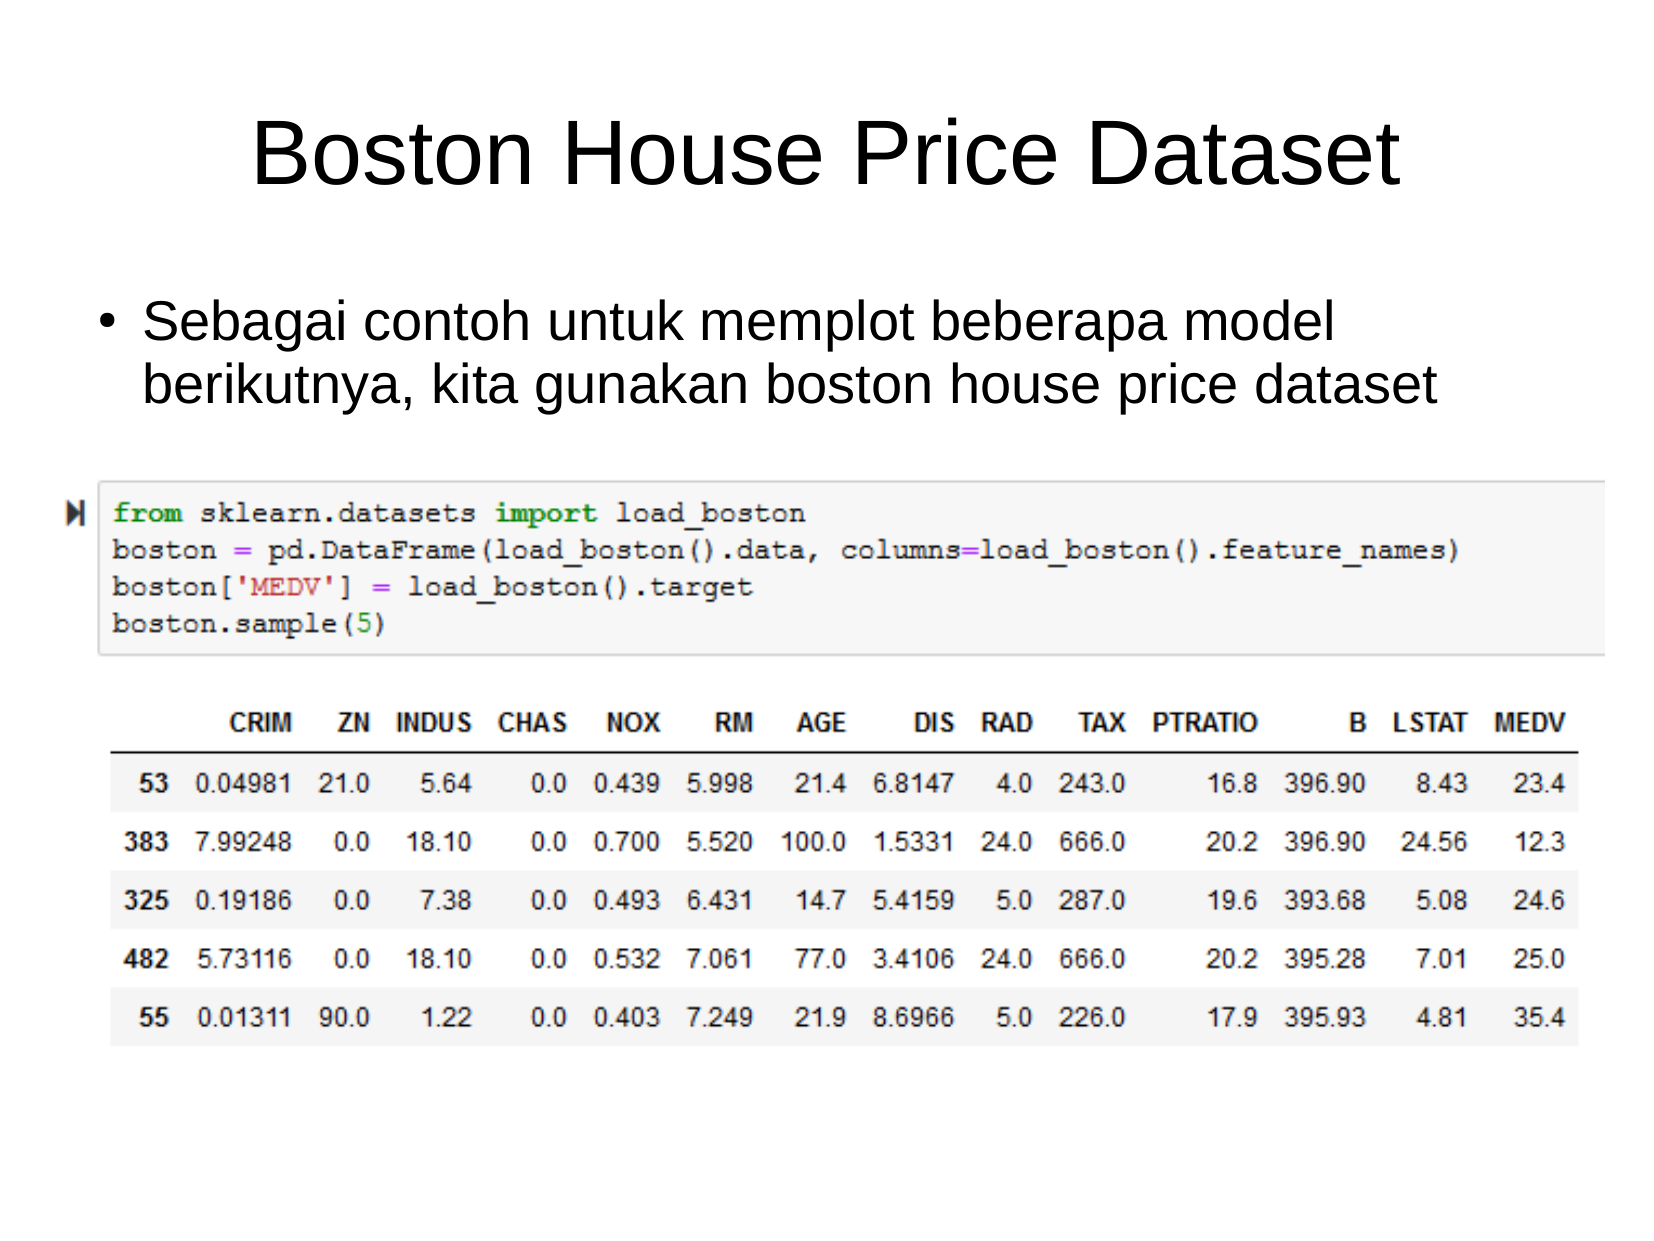

# Boston House Price Dataset
Sebagai contoh untuk memplot beberapa model berikutnya, kita gunakan boston house price dataset